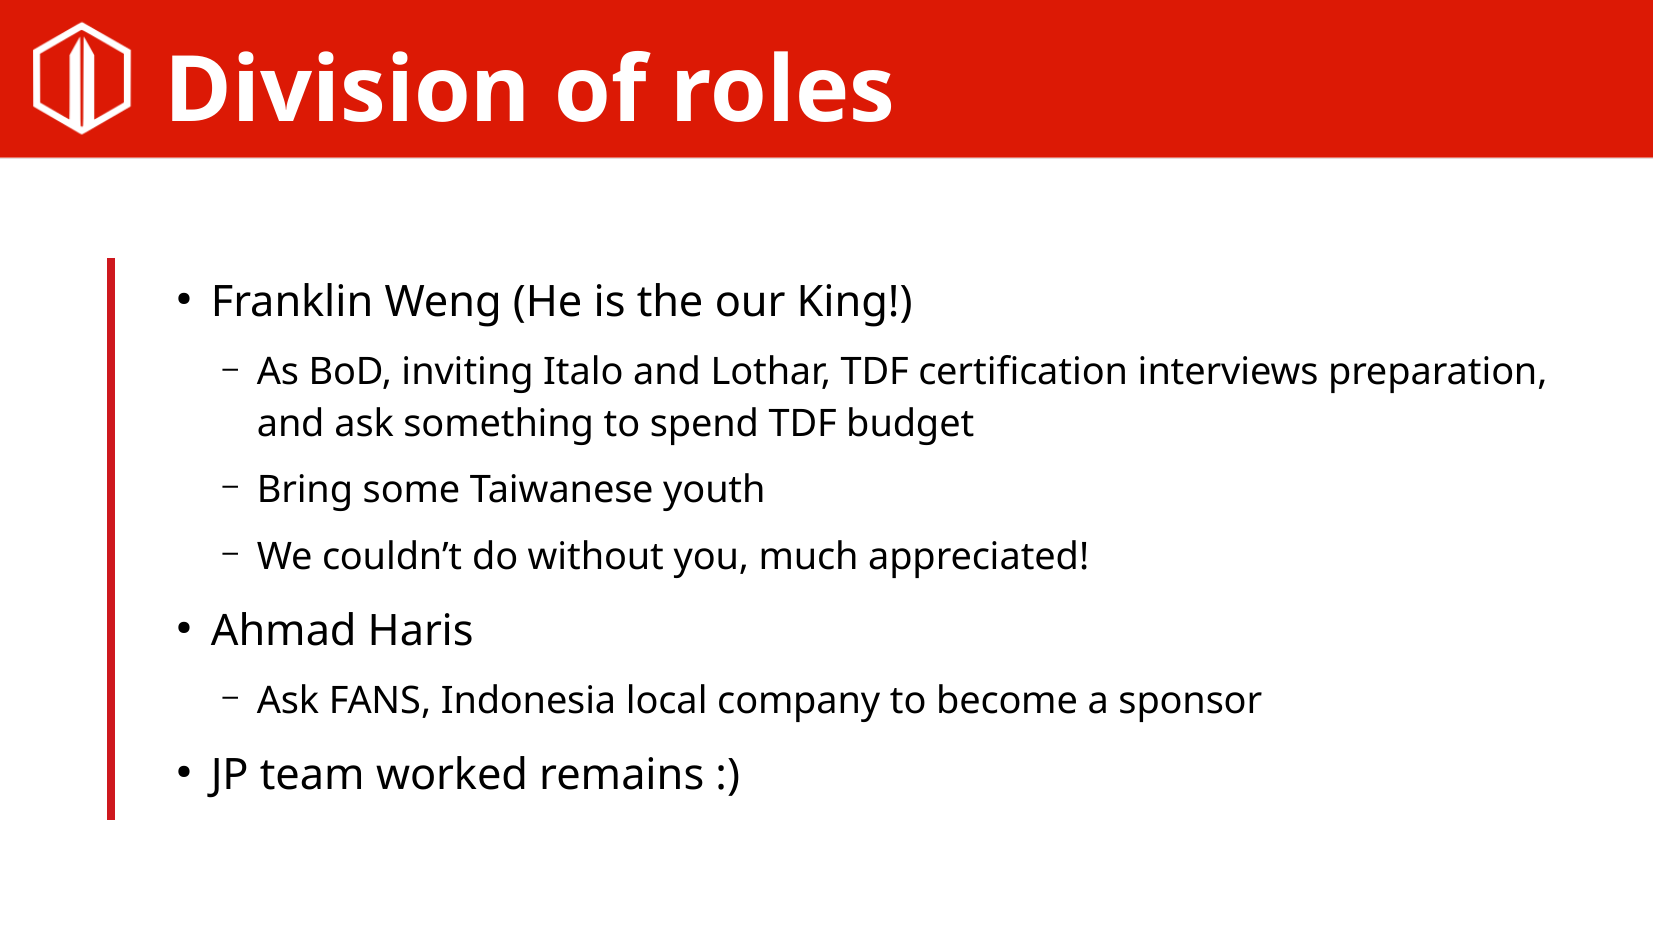

# Division of roles
Franklin Weng (He is the our King!)
As BoD, inviting Italo and Lothar, TDF certification interviews preparation, and ask something to spend TDF budget
Bring some Taiwanese youth
We couldn’t do without you, much appreciated!
Ahmad Haris
Ask FANS, Indonesia local company to become a sponsor
JP team worked remains :)